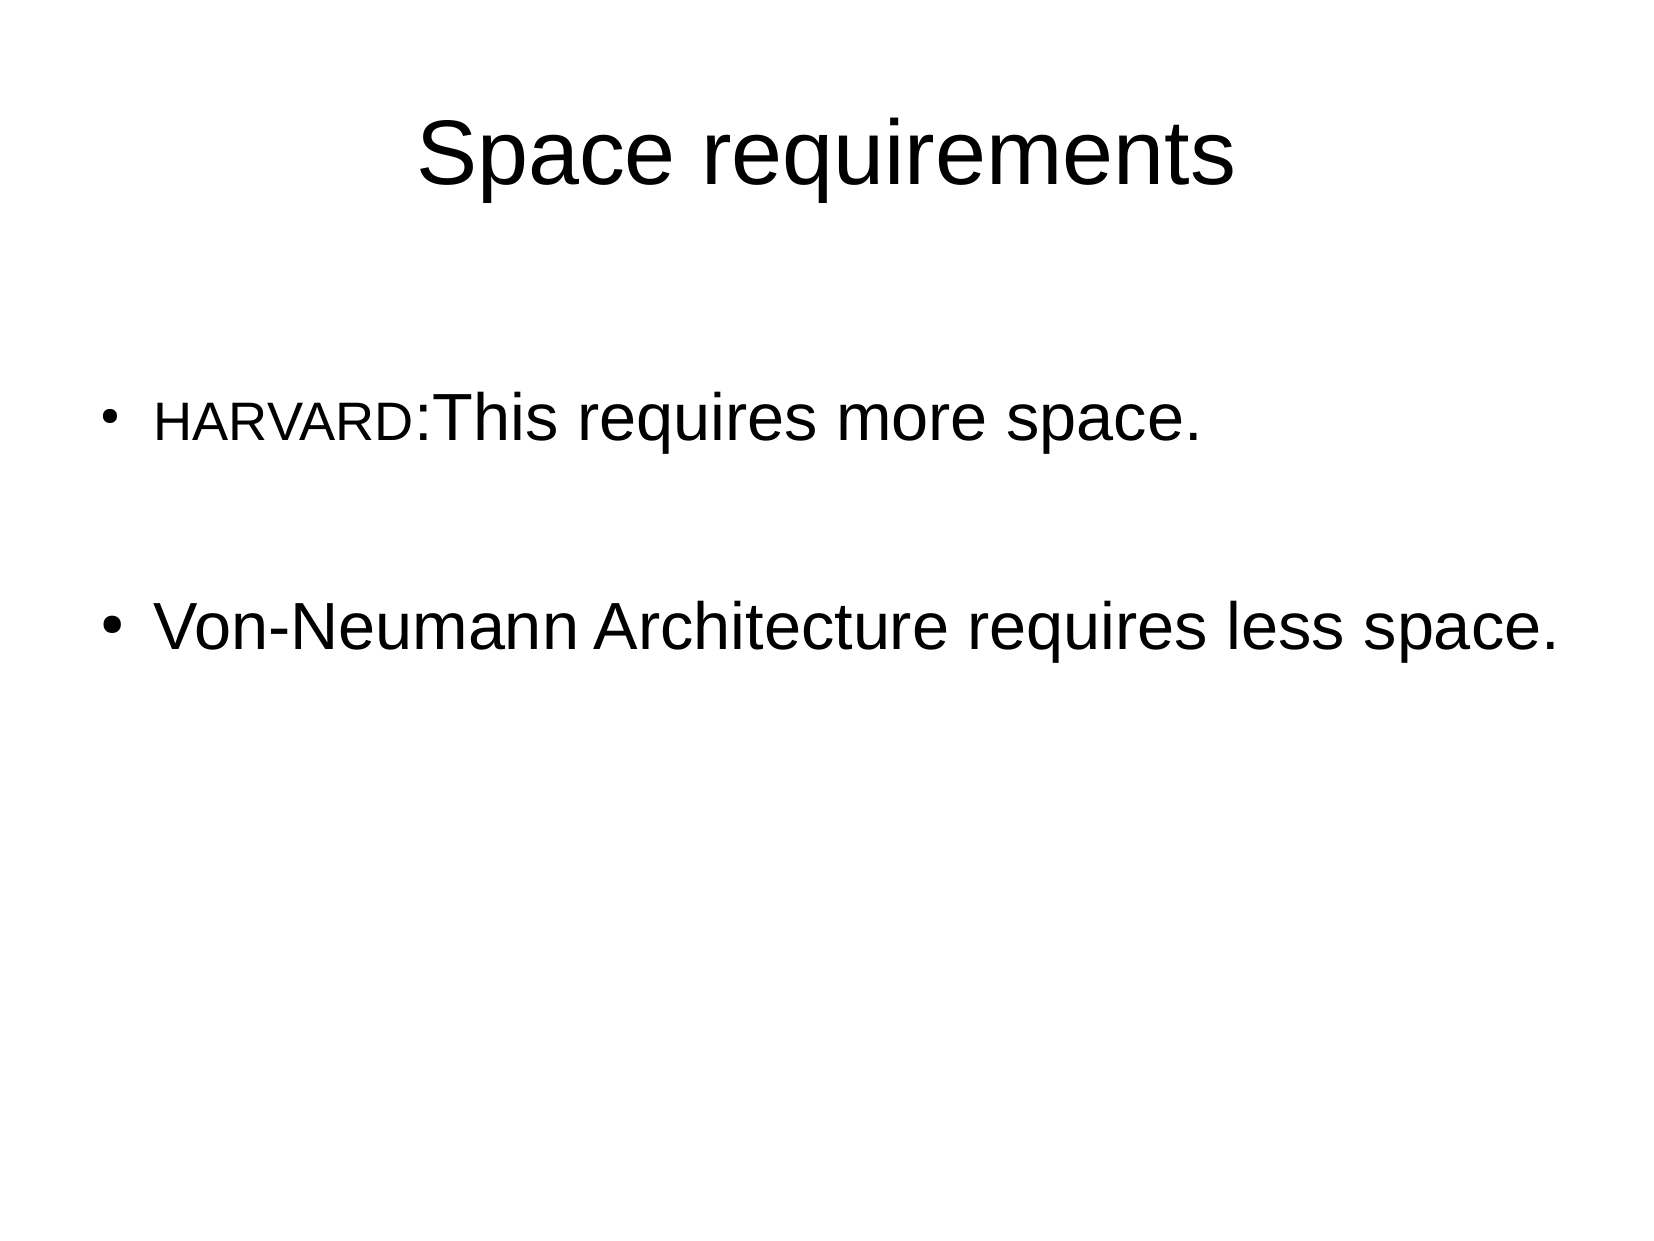

# Space requirements
HARVARD:This requires more space.
Von-Neumann Architecture requires less space.